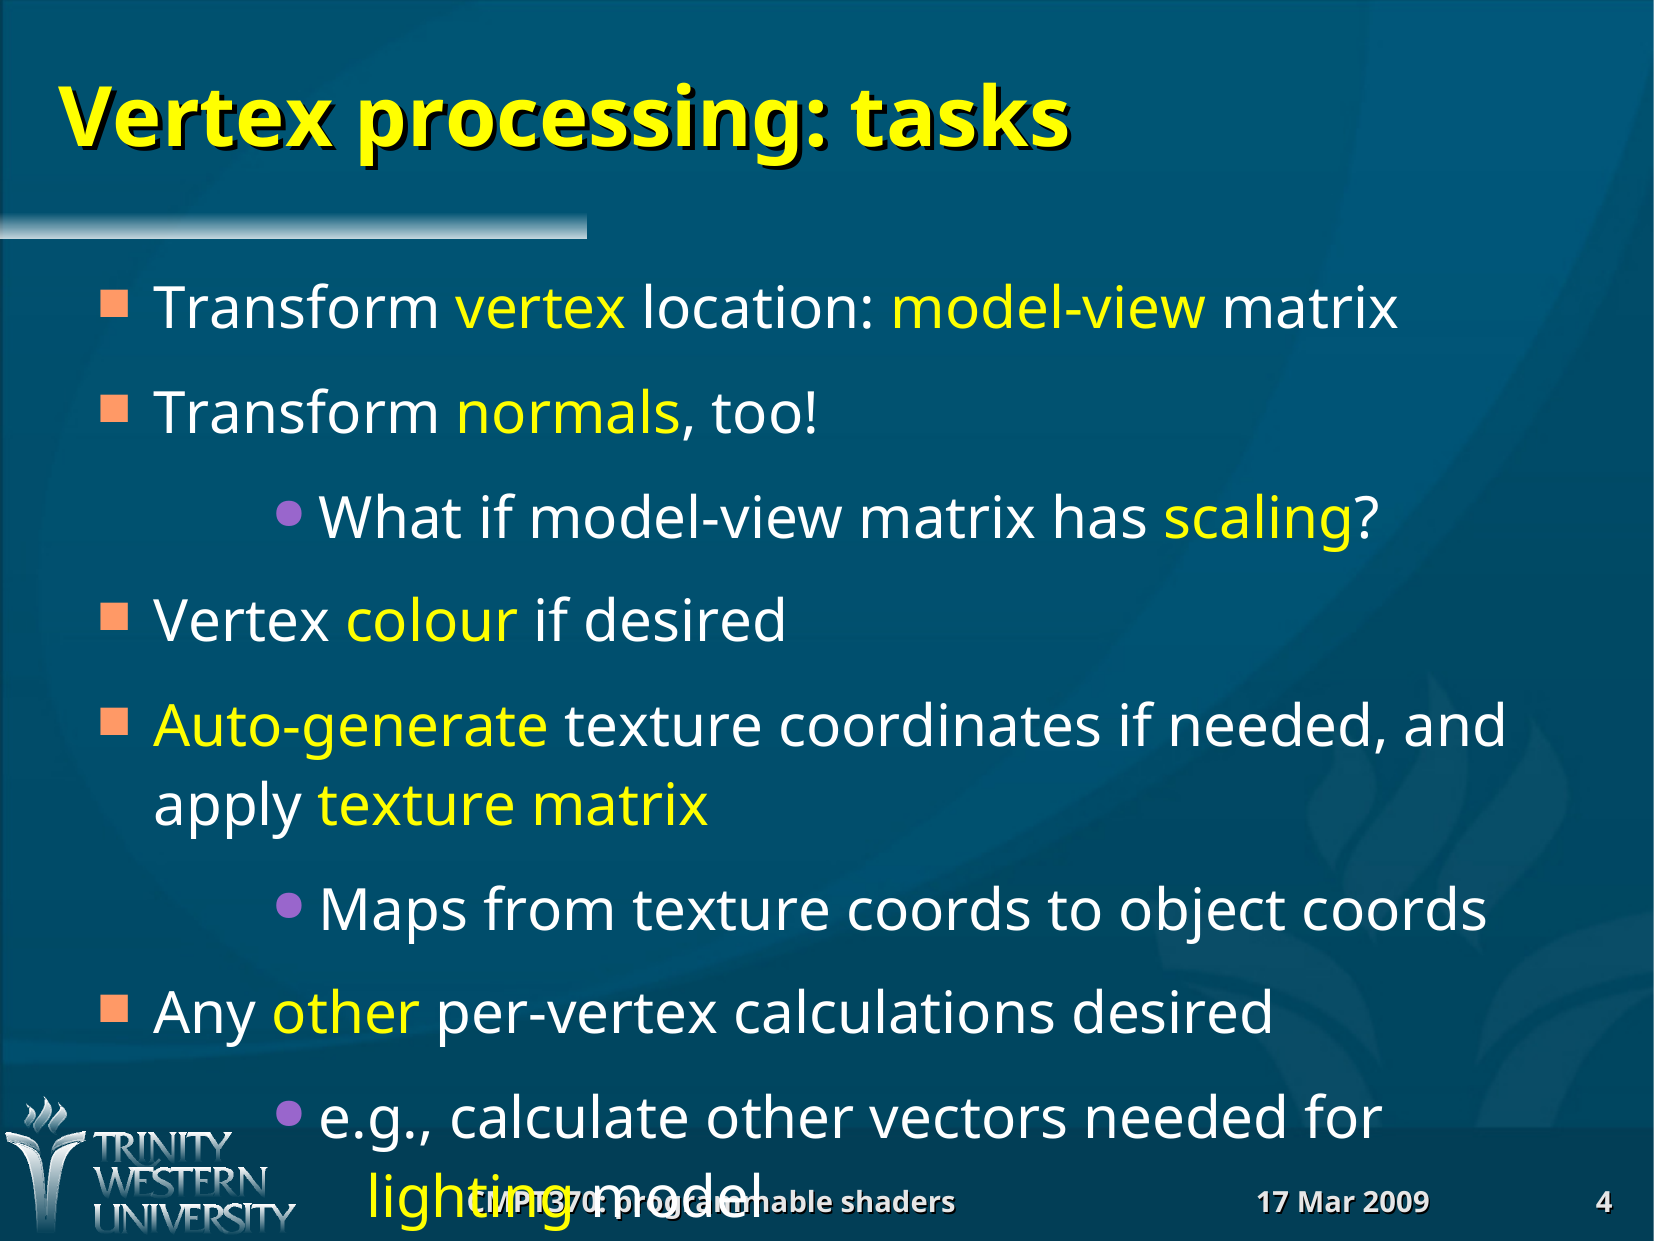

# Vertex processing: tasks
Transform vertex location: model-view matrix
Transform normals, too!
What if model-view matrix has scaling?
Vertex colour if desired
Auto-generate texture coordinates if needed, and apply texture matrix
Maps from texture coords to object coords
Any other per-vertex calculations desired
e.g., calculate other vectors needed for lighting model
CMPT370: programmable shaders
17 Mar 2009
4